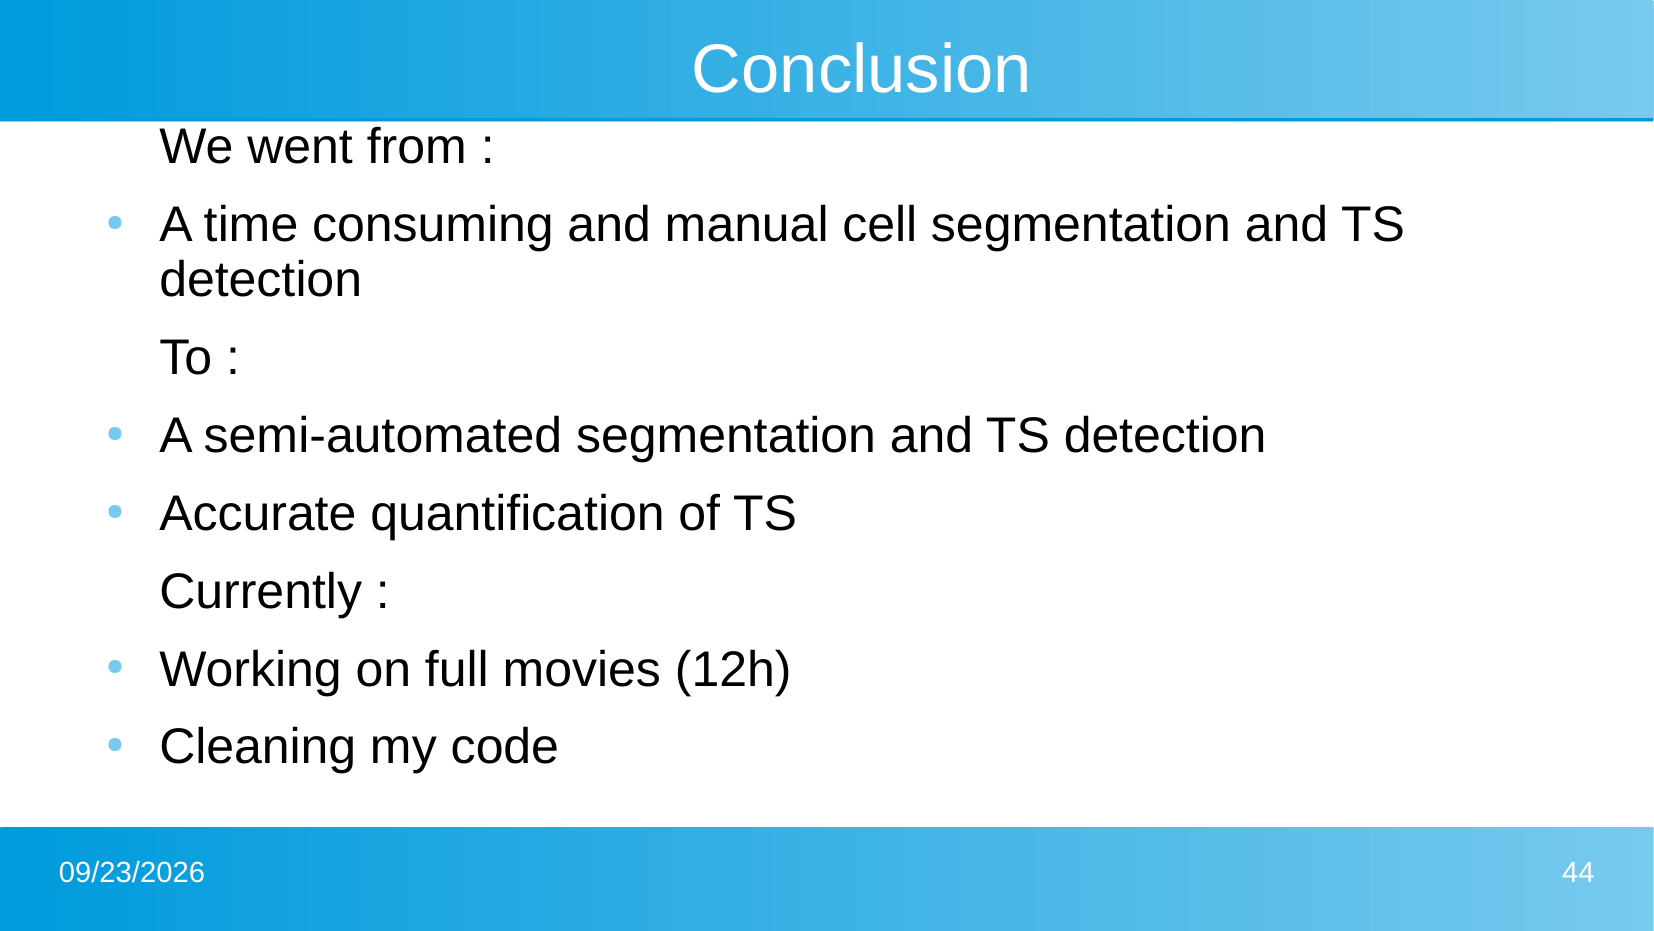

# Conclusion
We went from :
A time consuming and manual cell segmentation and TS detection
To :
A semi-automated segmentation and TS detection
Accurate quantification of TS
Currently :
Working on full movies (12h)
Cleaning my code
44